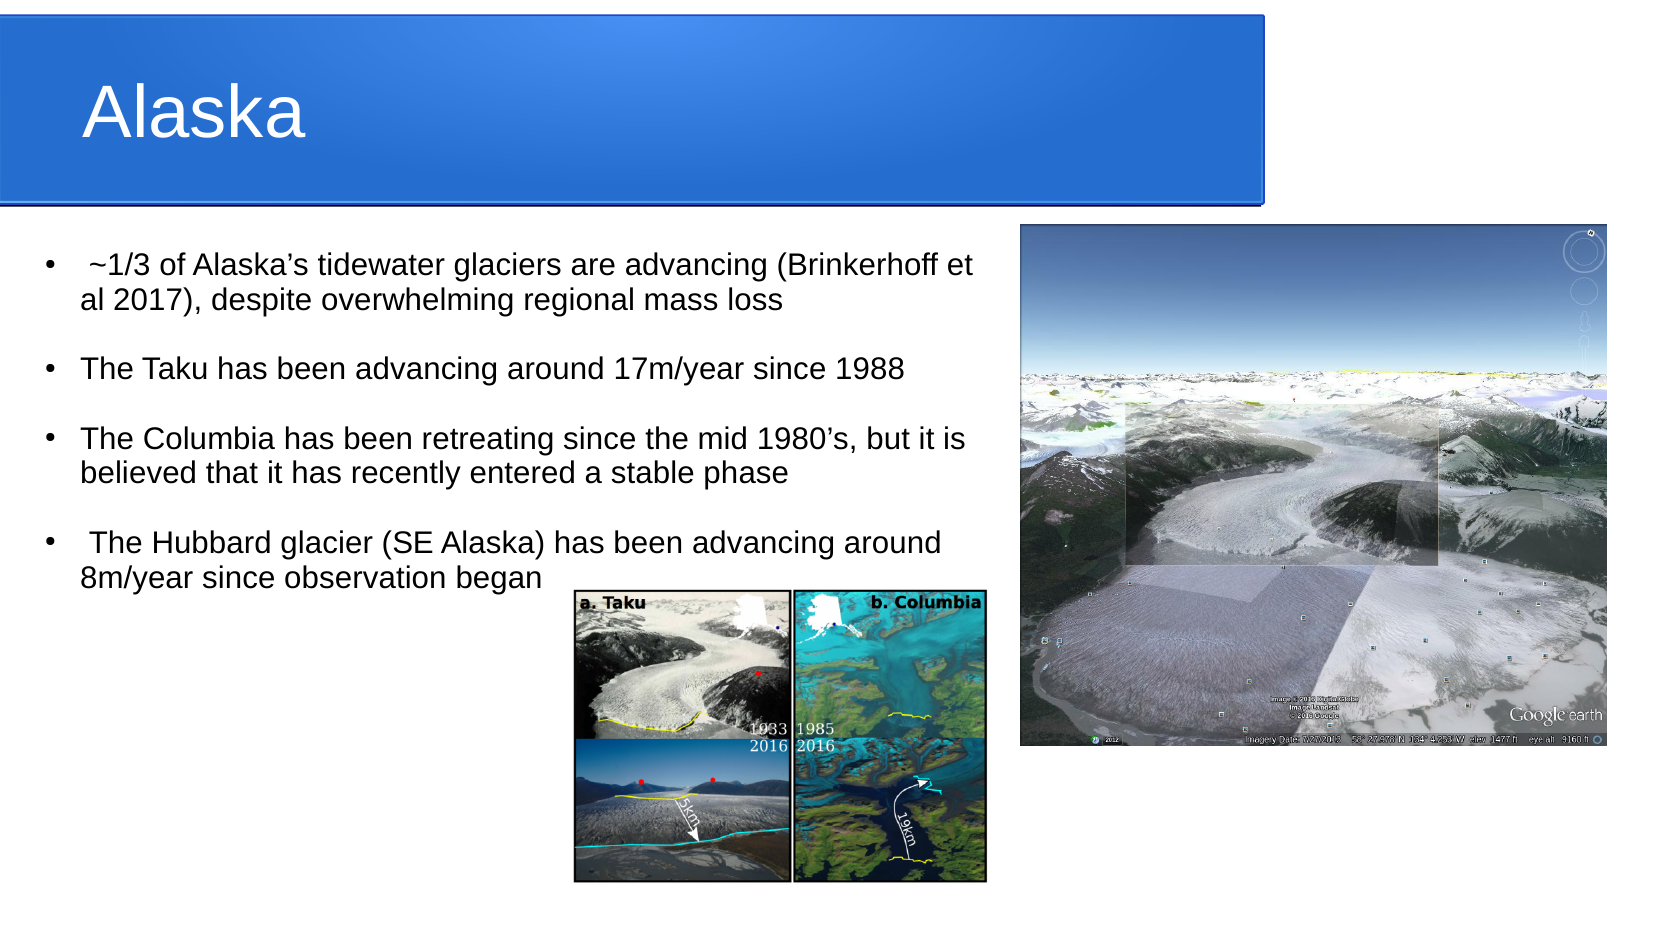

# Alaska
 ~1/3 of Alaska’s tidewater glaciers are advancing (Brinkerhoff et al 2017), despite overwhelming regional mass loss
The Taku has been advancing around 17m/year since 1988
The Columbia has been retreating since the mid 1980’s, but it is believed that it has recently entered a stable phase
 The Hubbard glacier (SE Alaska) has been advancing around 8m/year since observation began